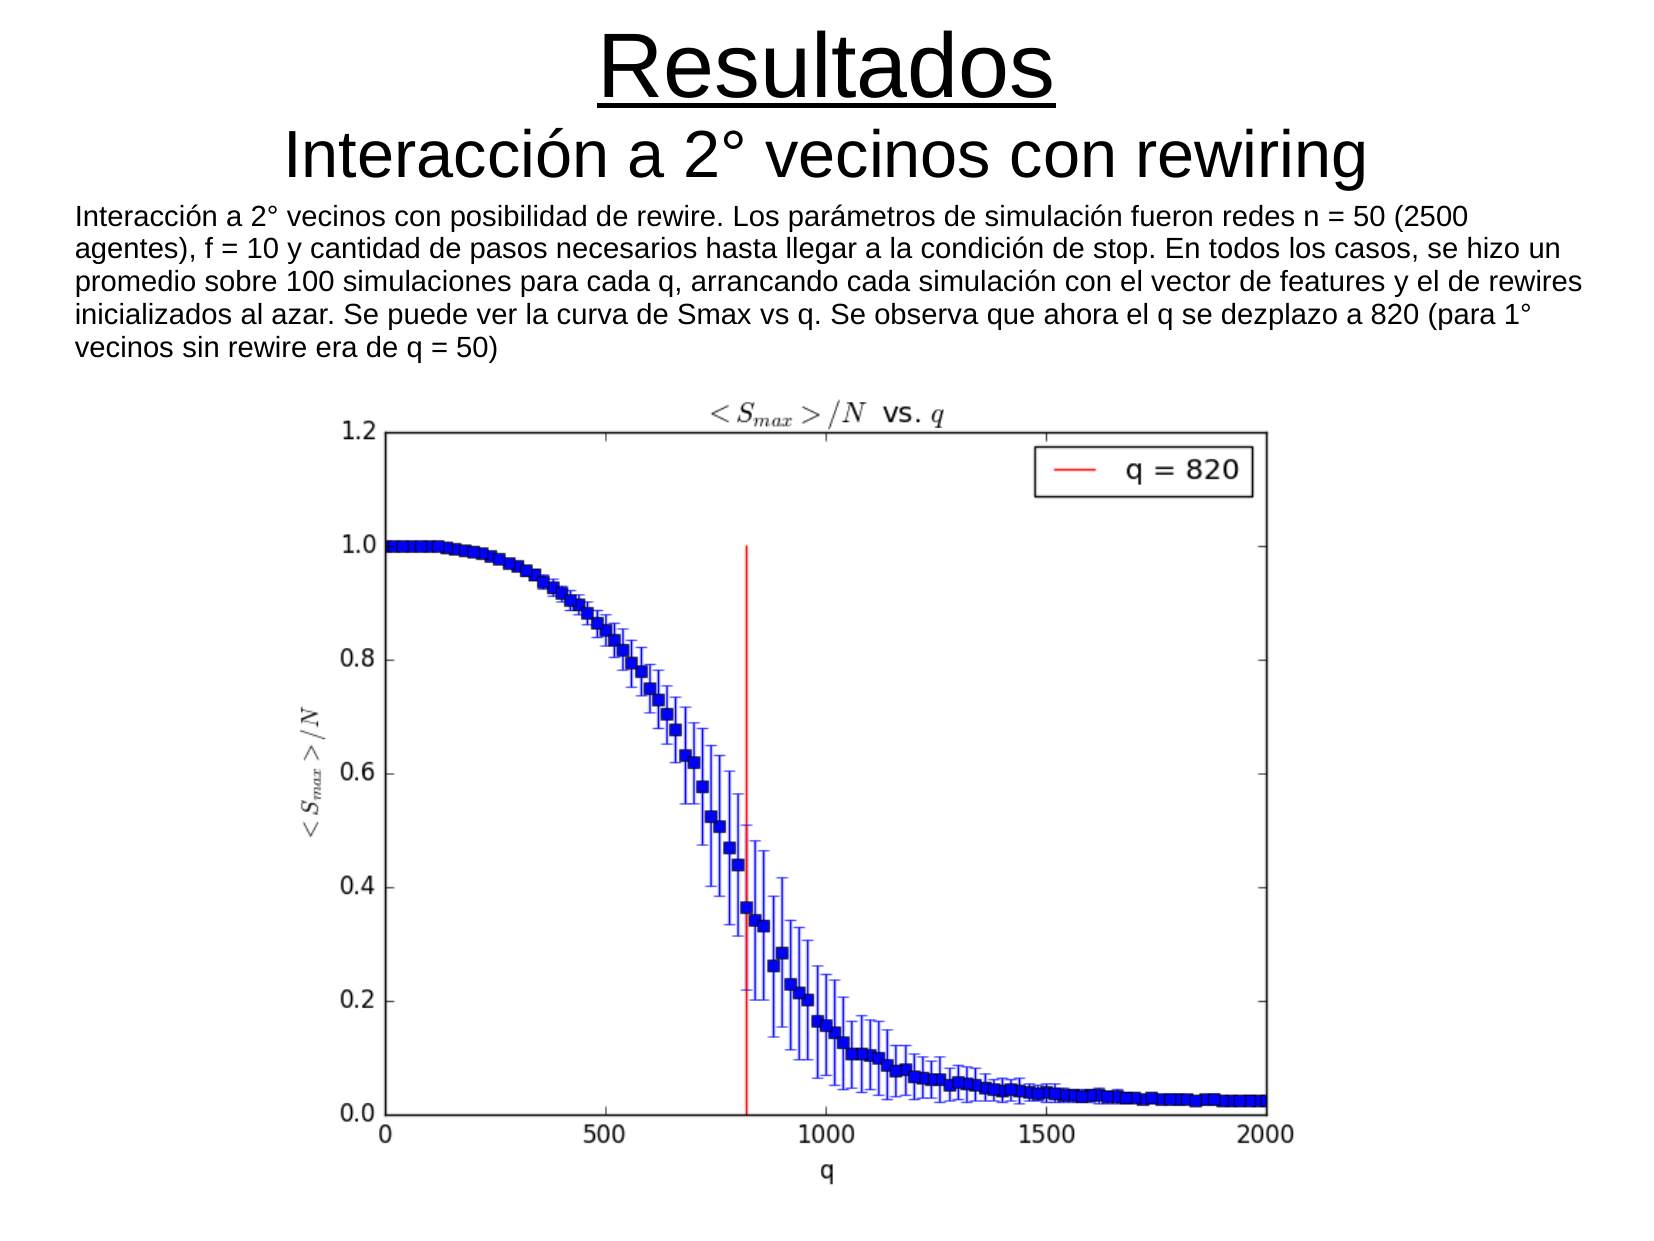

# Resultados Interacción a 2° vecinos con rewiring
Interacción a 2° vecinos con posibilidad de rewire. Los parámetros de simulación fueron redes n = 50 (2500 agentes), f = 10 y cantidad de pasos necesarios hasta llegar a la condición de stop. En todos los casos, se hizo un promedio sobre 100 simulaciones para cada q, arrancando cada simulación con el vector de features y el de rewires inicializados al azar. Se puede ver la curva de Smax vs q. Se observa que ahora el q se dezplazo a 820 (para 1° vecinos sin rewire era de q = 50)